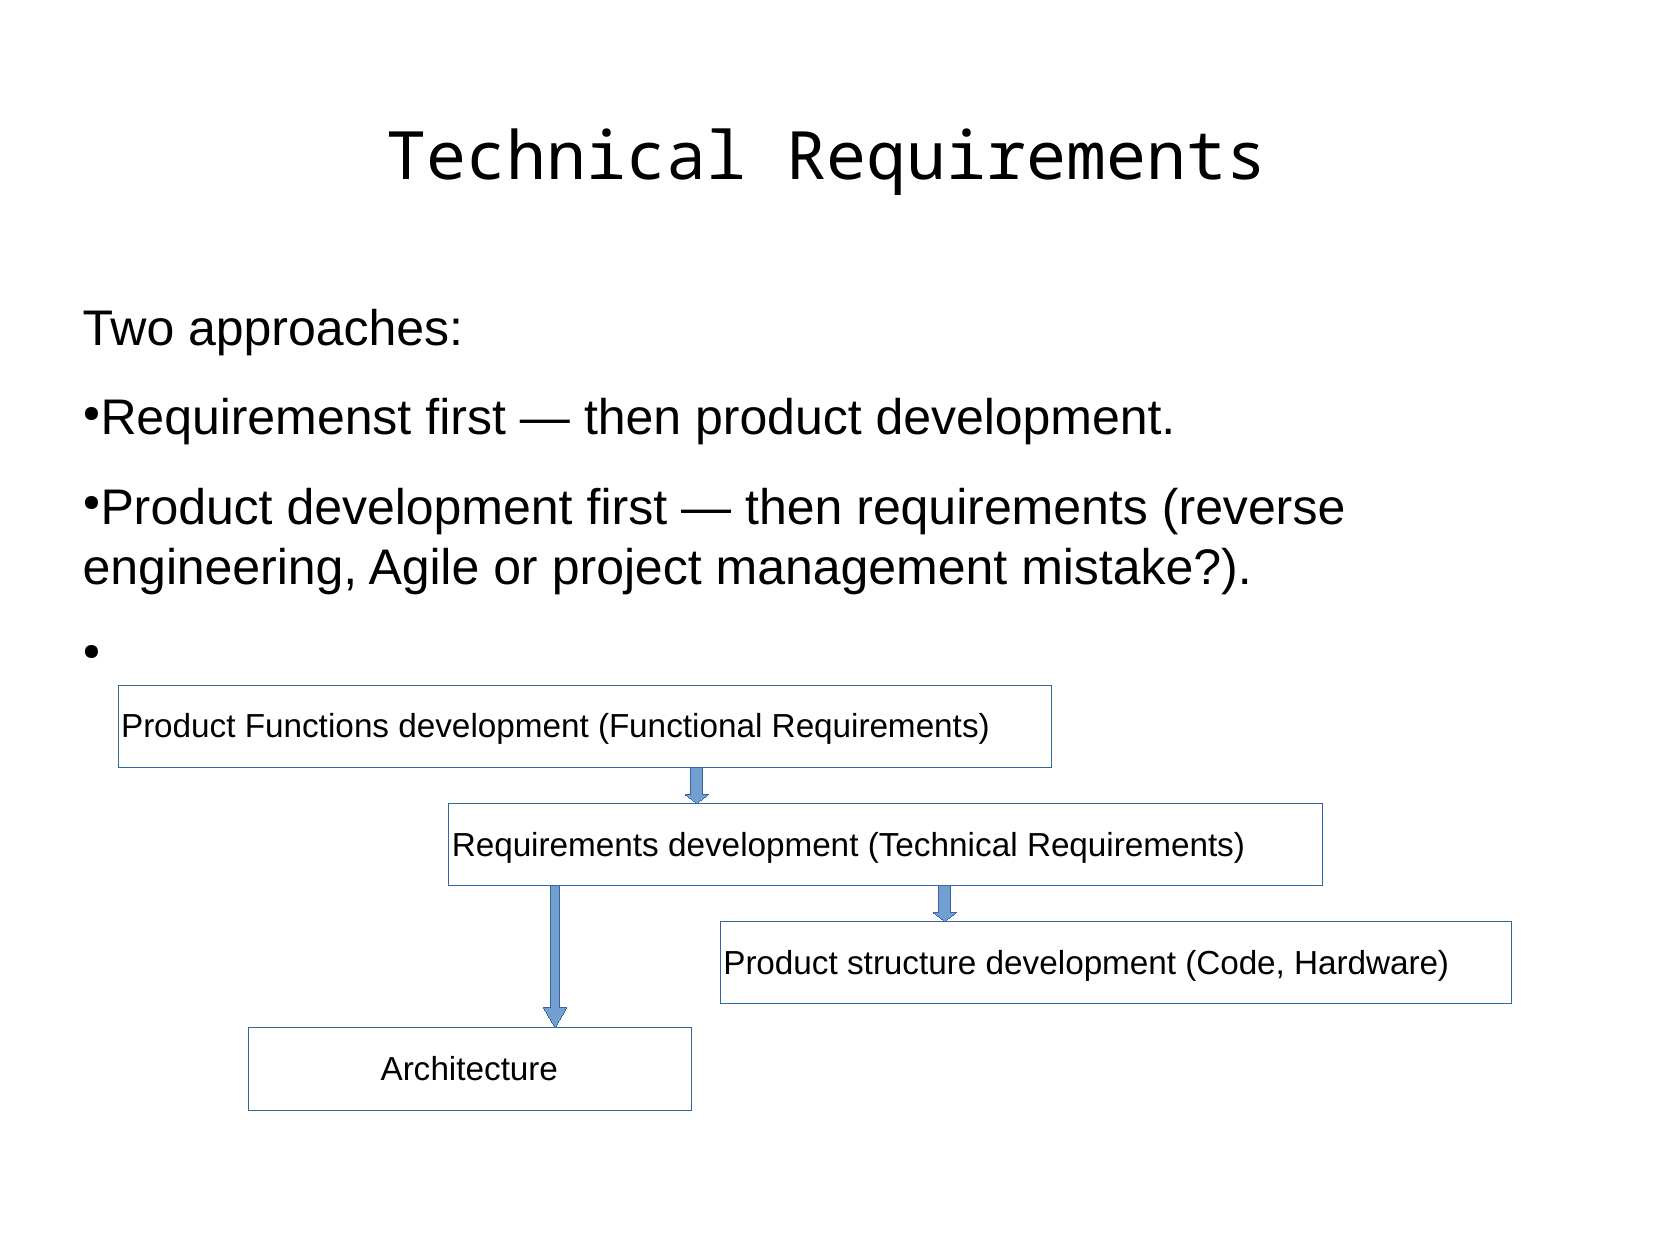

# Technical Requirements
Two approaches:
Requiremenst first — then product development.
Product development first — then requirements (reverse engineering, Agile or project management mistake?).
Product Functions development (Functional Requirements)
Requirements development (Technical Requirements)
Product structure development (Code, Hardware)
Architecture